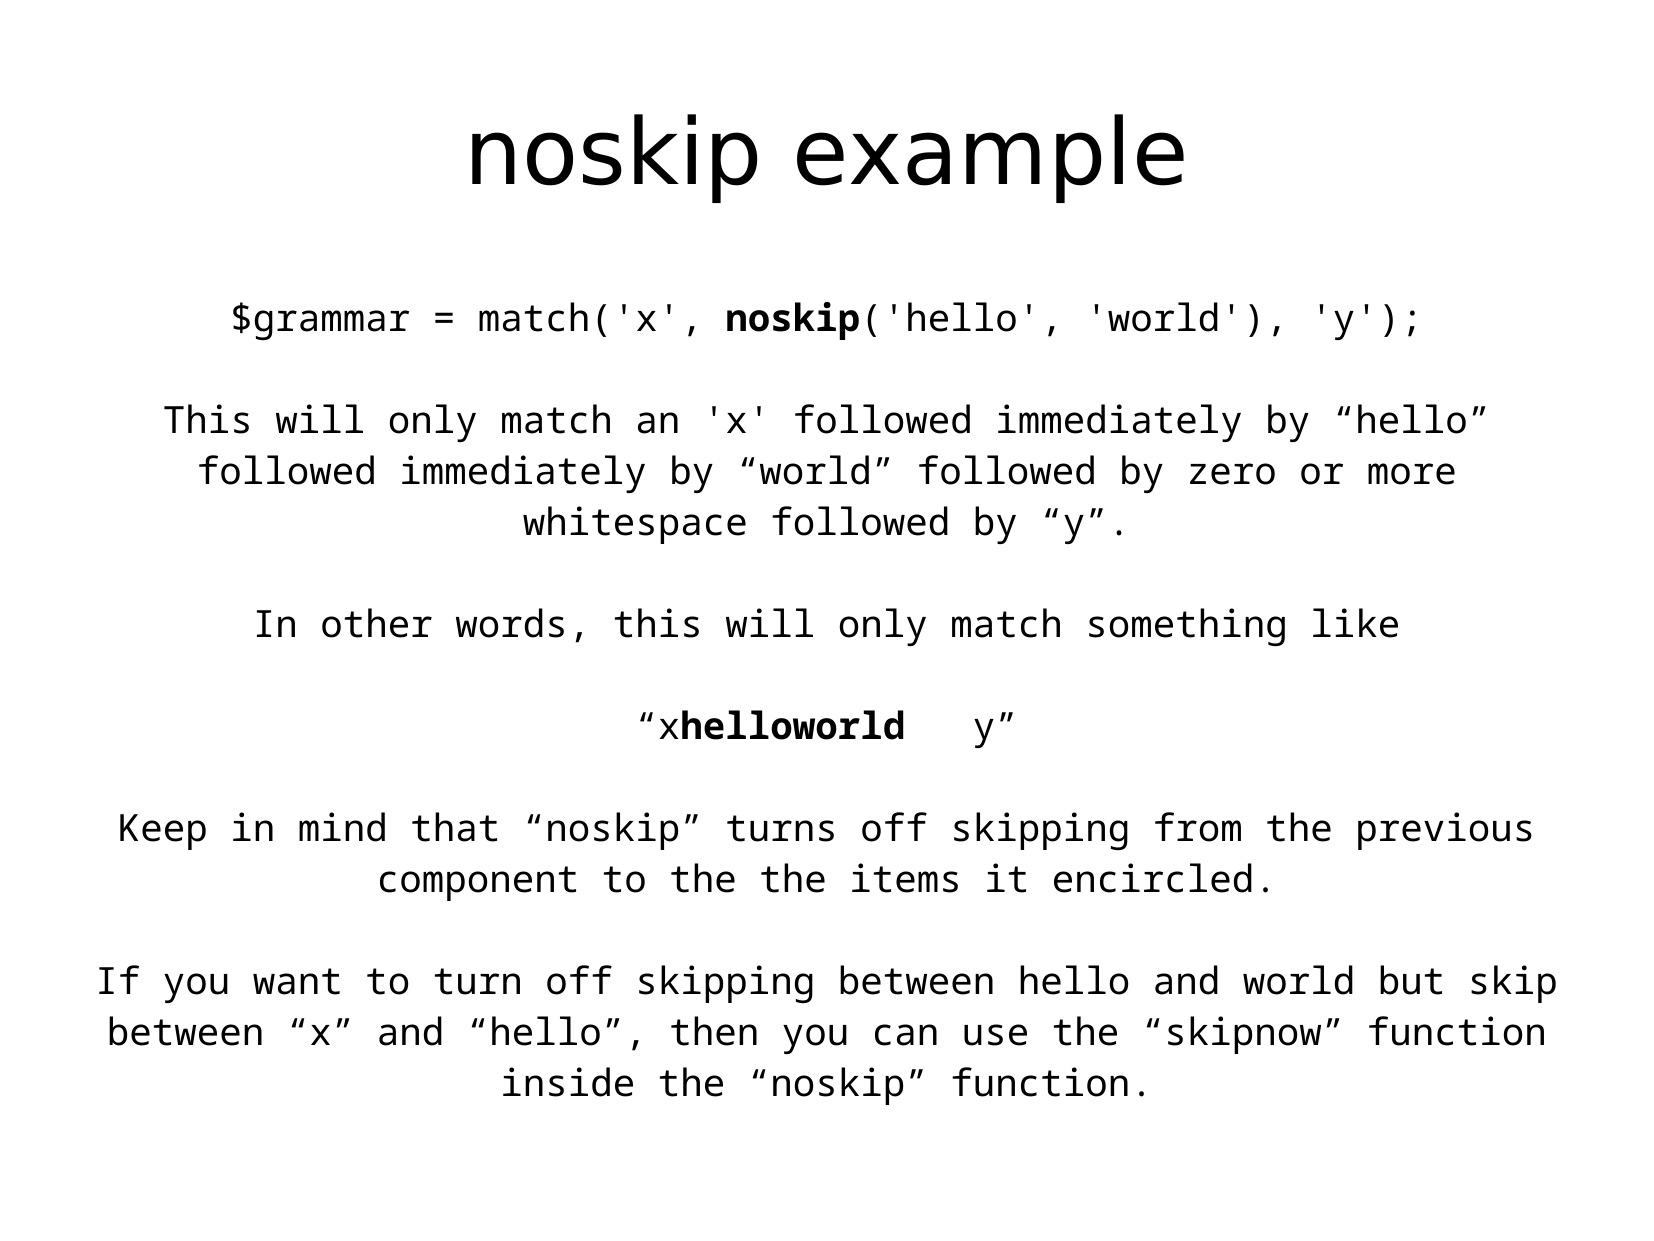

# noskip example
$grammar = match('x', noskip('hello', 'world'), 'y');
This will only match an 'x' followed immediately by “hello” followed immediately by “world” followed by zero or more whitespace followed by “y”.
In other words, this will only match something like
“xhelloworld y”
Keep in mind that “noskip” turns off skipping from the previous component to the the items it encircled.
If you want to turn off skipping between hello and world but skip between “x” and “hello”, then you can use the “skipnow” function inside the “noskip” function.